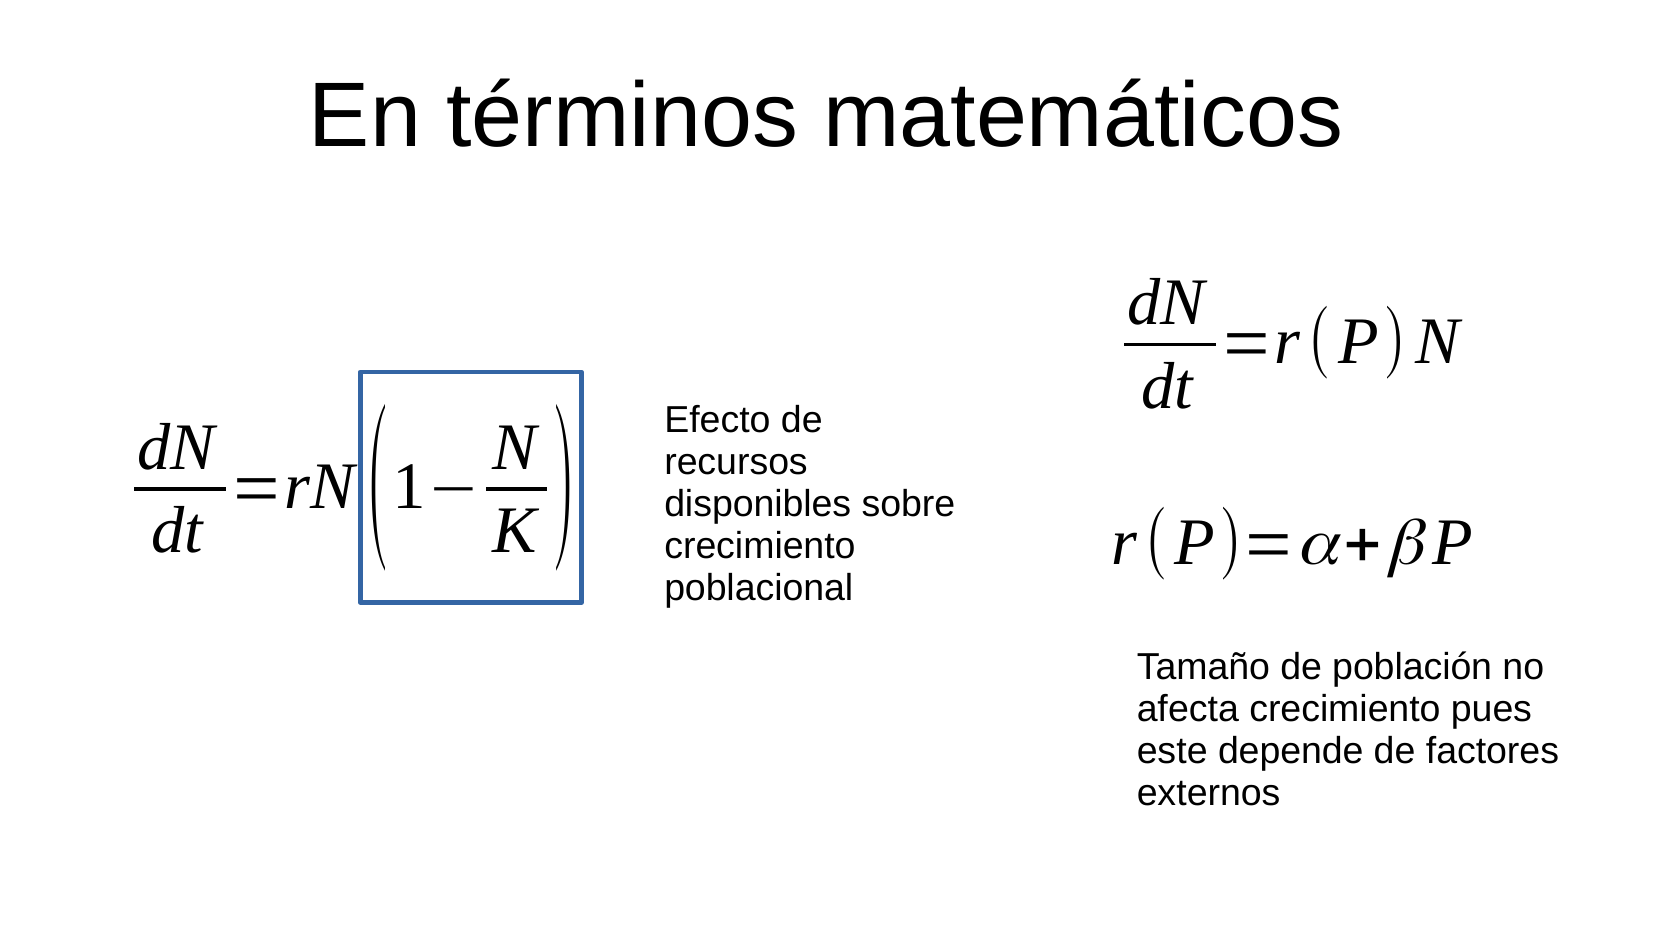

# En términos matemáticos
Efecto de recursos disponibles sobre crecimiento poblacional
Tamaño de población no afecta crecimiento pues este depende de factores externos